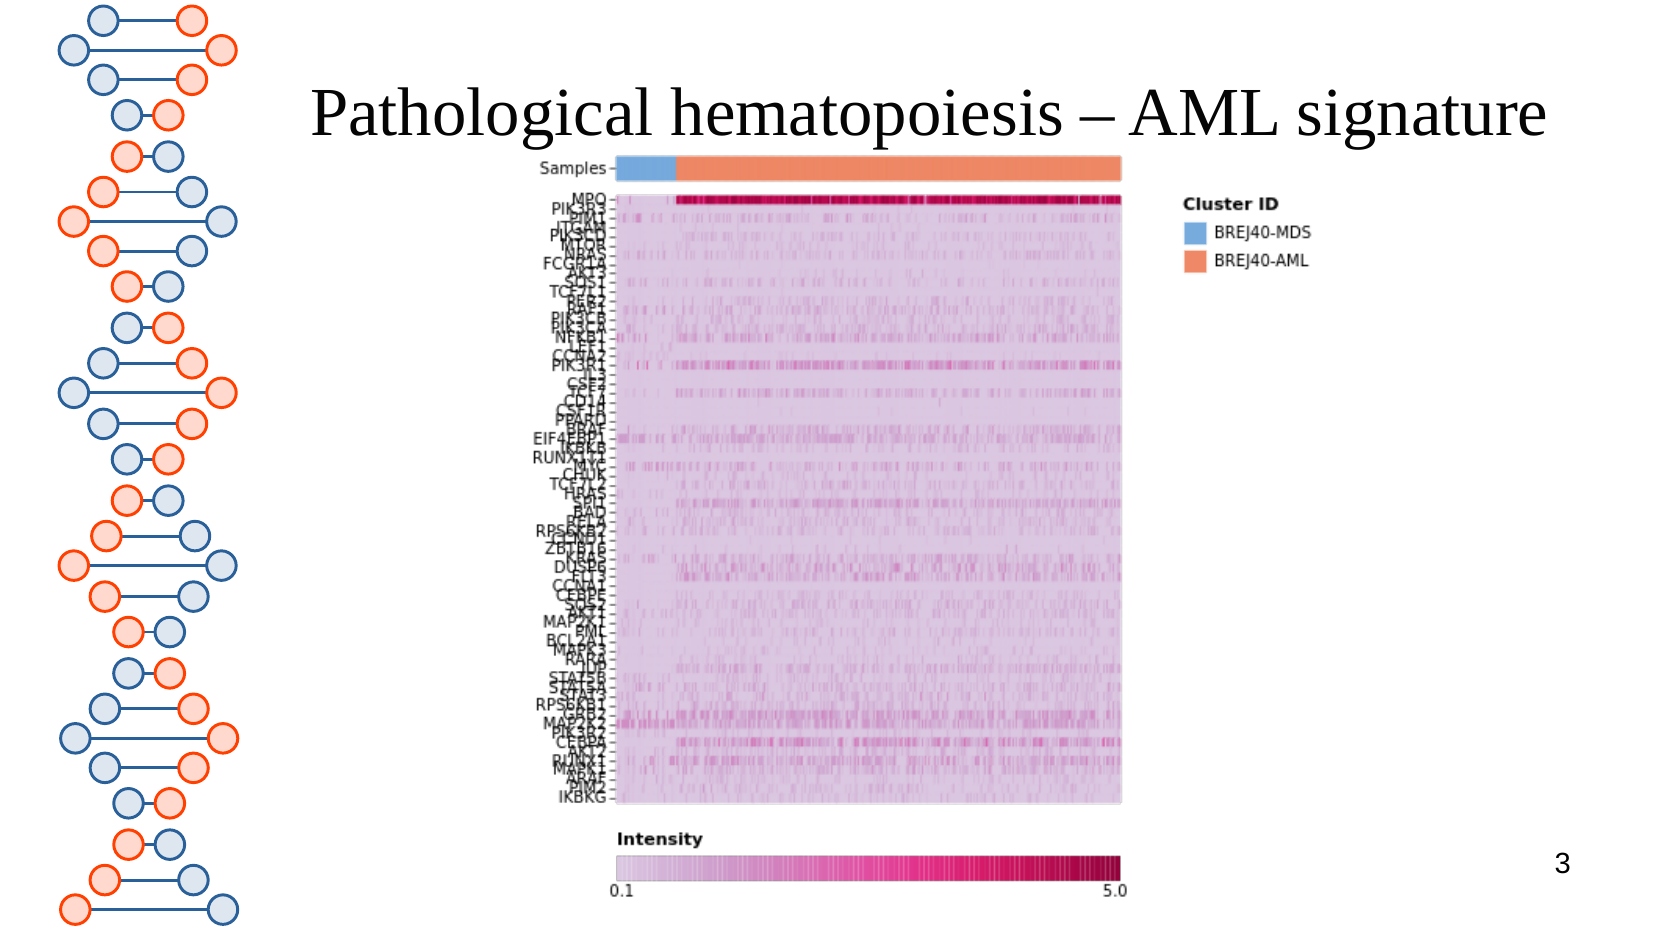

# Pathological hematopoiesis – AML signature
3